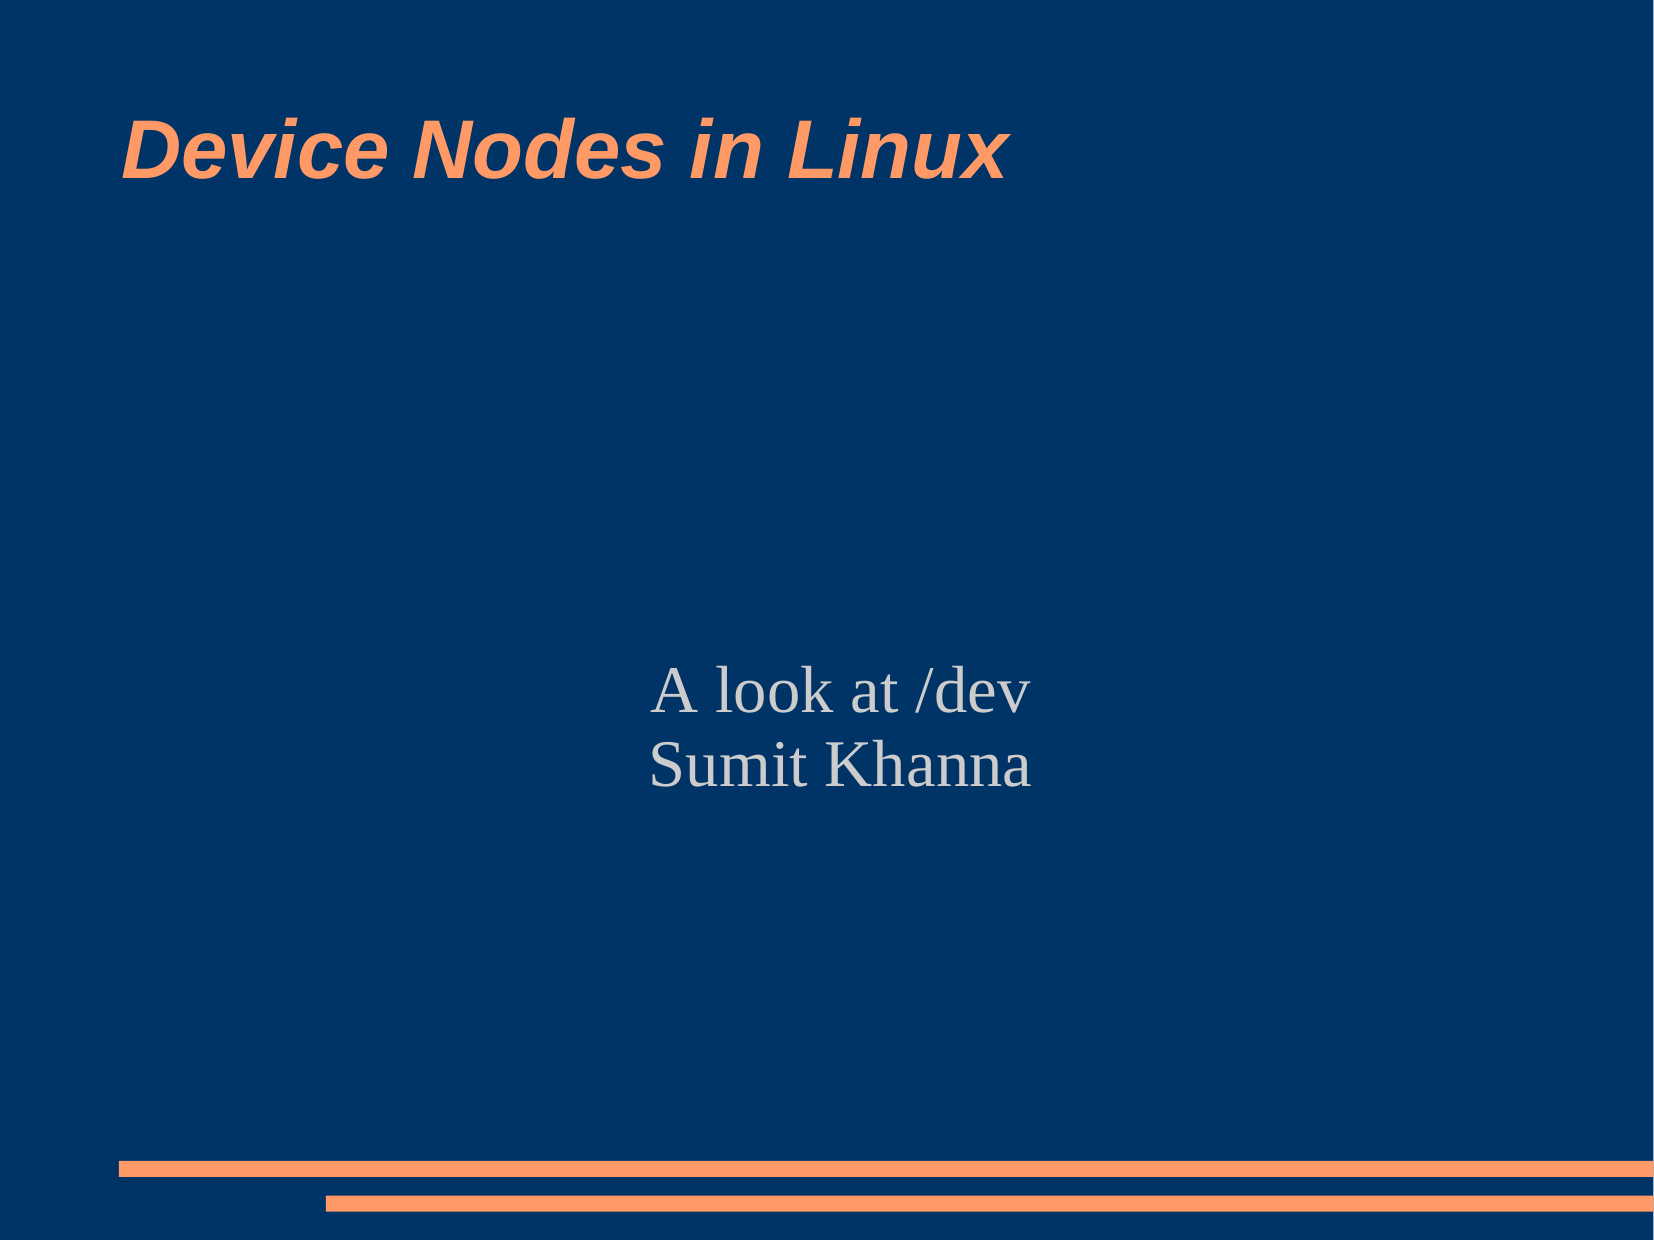

# Device Nodes in Linux
A look at /dev
Sumit Khanna